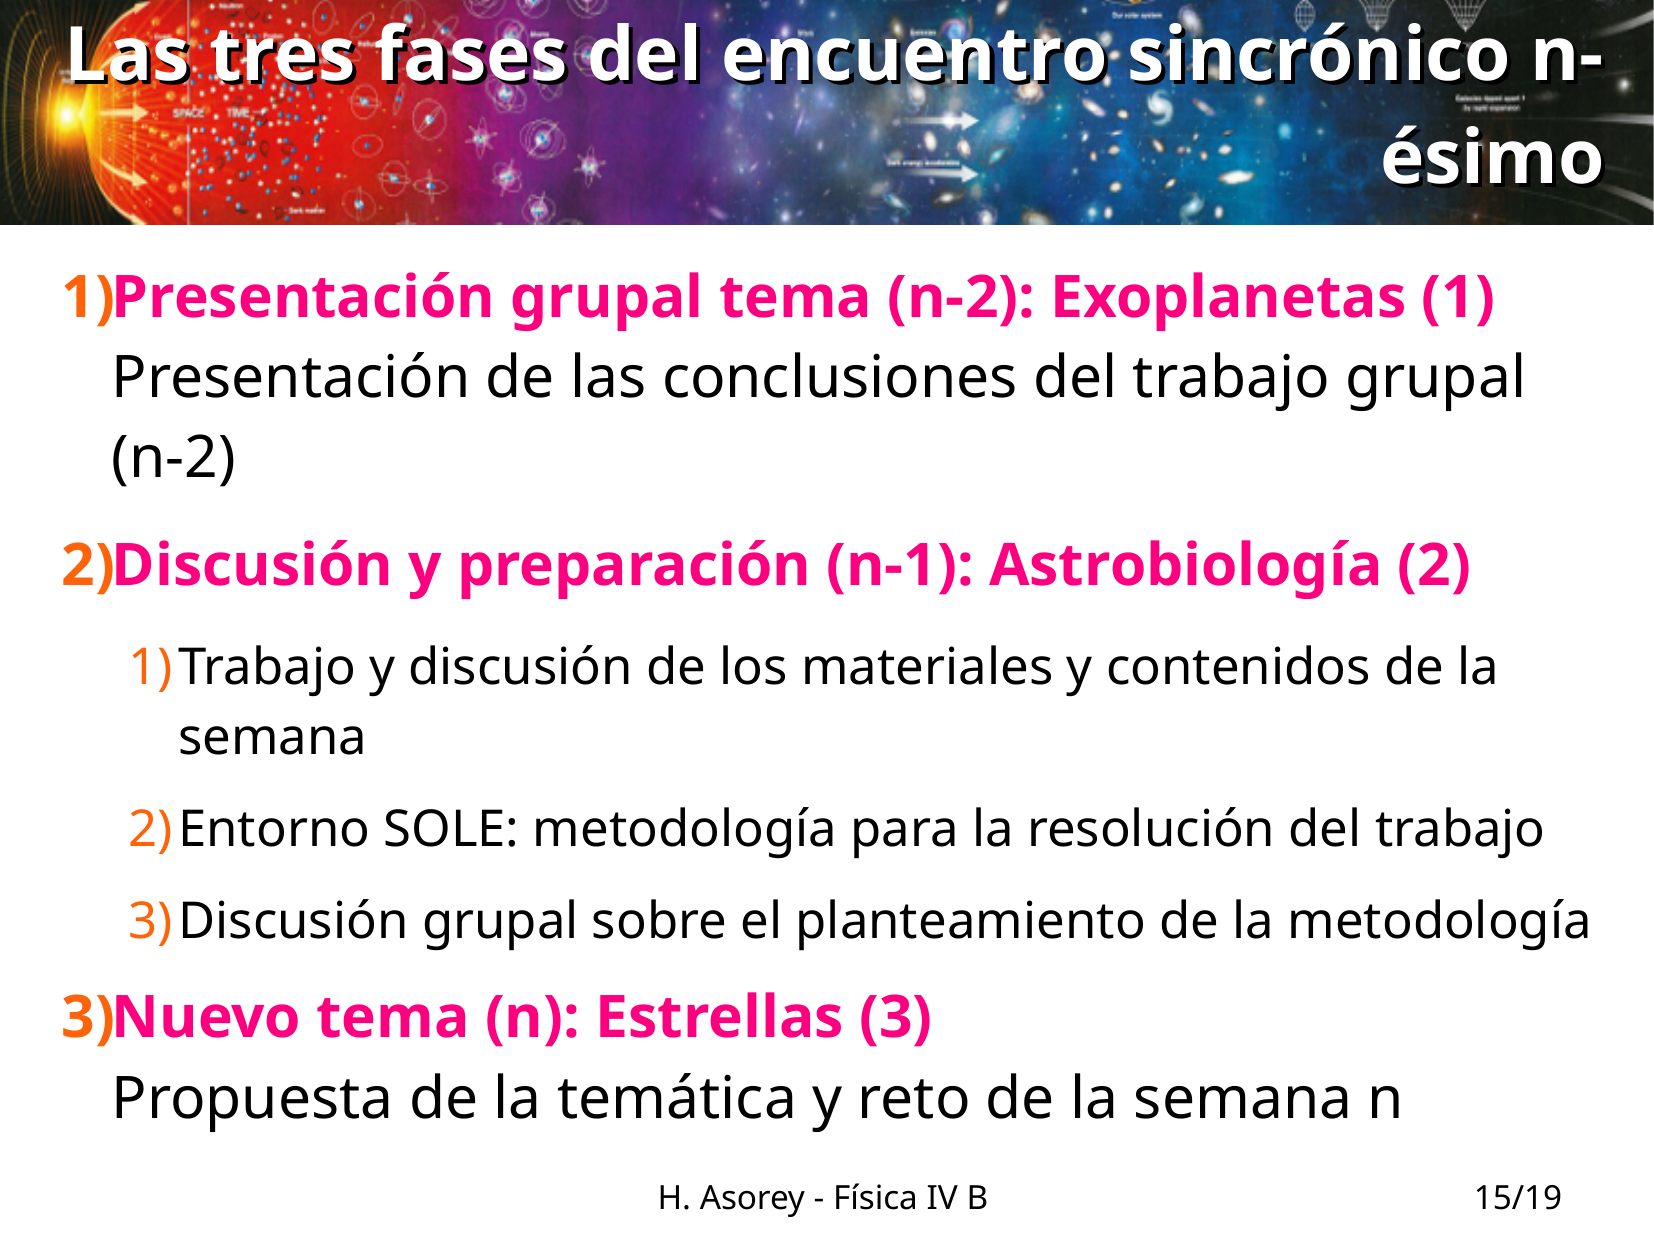

# Las tres fases del encuentro sincrónico n-ésimo
Presentación grupal tema (n-2): Exoplanetas (1)
Presentación de las conclusiones del trabajo grupal (n-2)
Discusión y preparación (n-1): Astrobiología (2)
Trabajo y discusión de los materiales y contenidos de la semana
Entorno SOLE: metodología para la resolución del trabajo
Discusión grupal sobre el planteamiento de la metodología
Nuevo tema (n): Estrellas (3)
Propuesta de la temática y reto de la semana n
H. Asorey - Física IV B
15